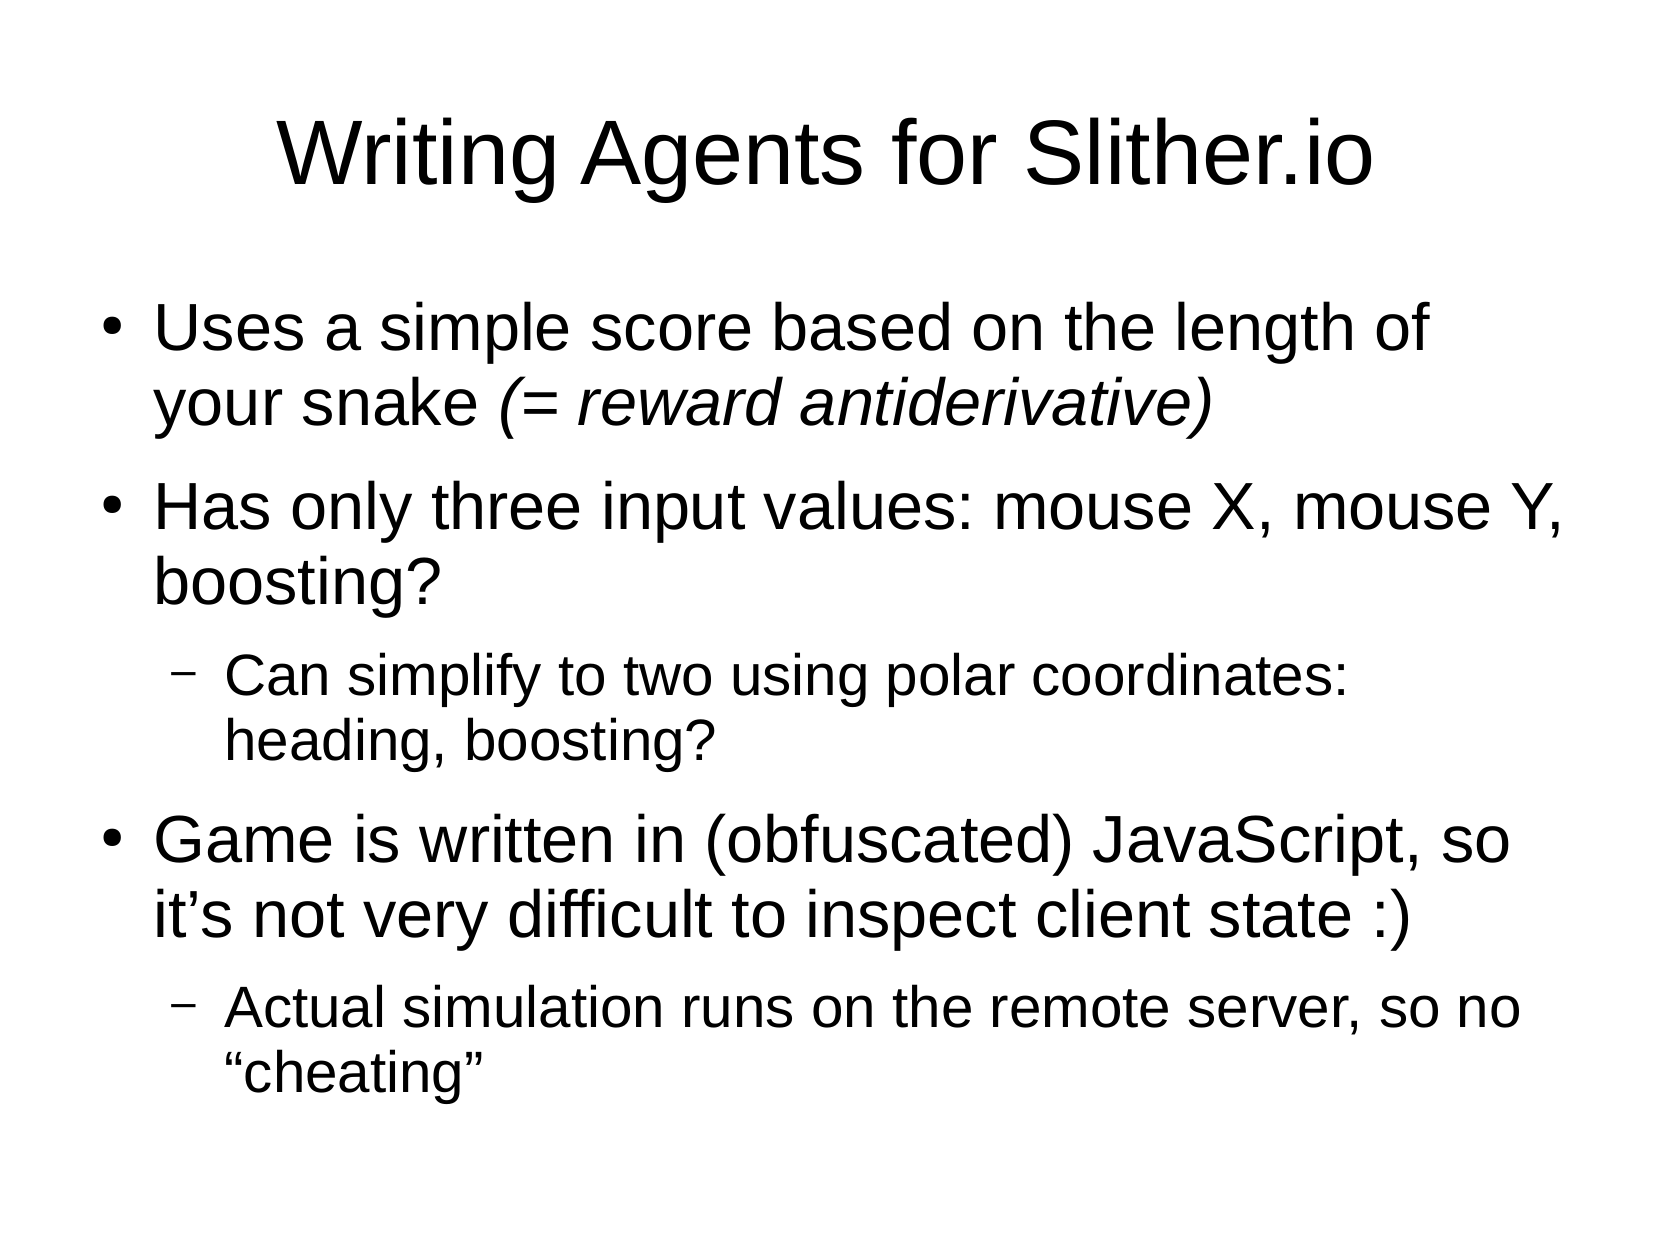

# Writing Agents for Slither.io
Uses a simple score based on the length of your snake (= reward antiderivative)
Has only three input values: mouse X, mouse Y, boosting?
Can simplify to two using polar coordinates: heading, boosting?
Game is written in (obfuscated) JavaScript, so it’s not very difficult to inspect client state :)
Actual simulation runs on the remote server, so no “cheating”